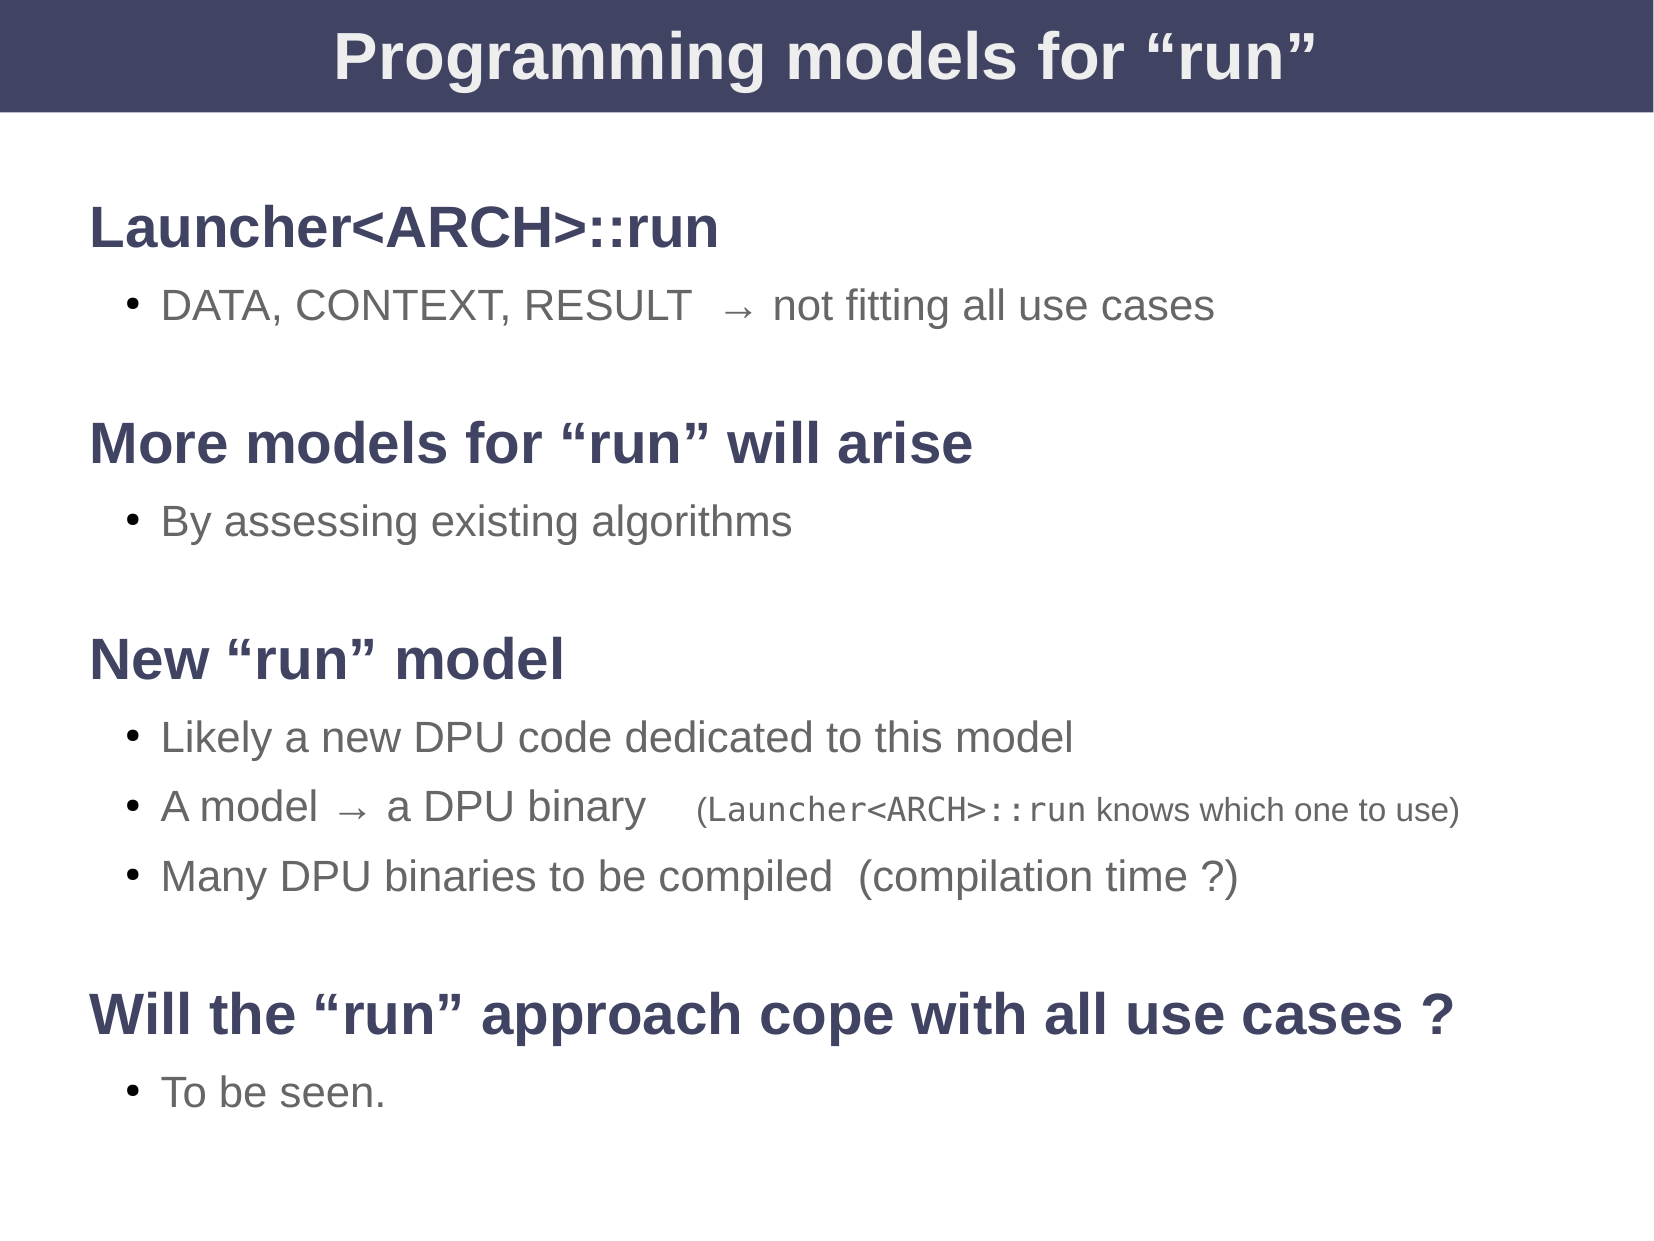

Programming models for “run”
Launcher<ARCH>::run
DATA, CONTEXT, RESULT → not fitting all use cases
More models for “run” will arise
By assessing existing algorithms
New “run” model
Likely a new DPU code dedicated to this model
A model → a DPU binary (Launcher<ARCH>::run knows which one to use)
Many DPU binaries to be compiled (compilation time ?)
Will the “run” approach cope with all use cases ?
To be seen.